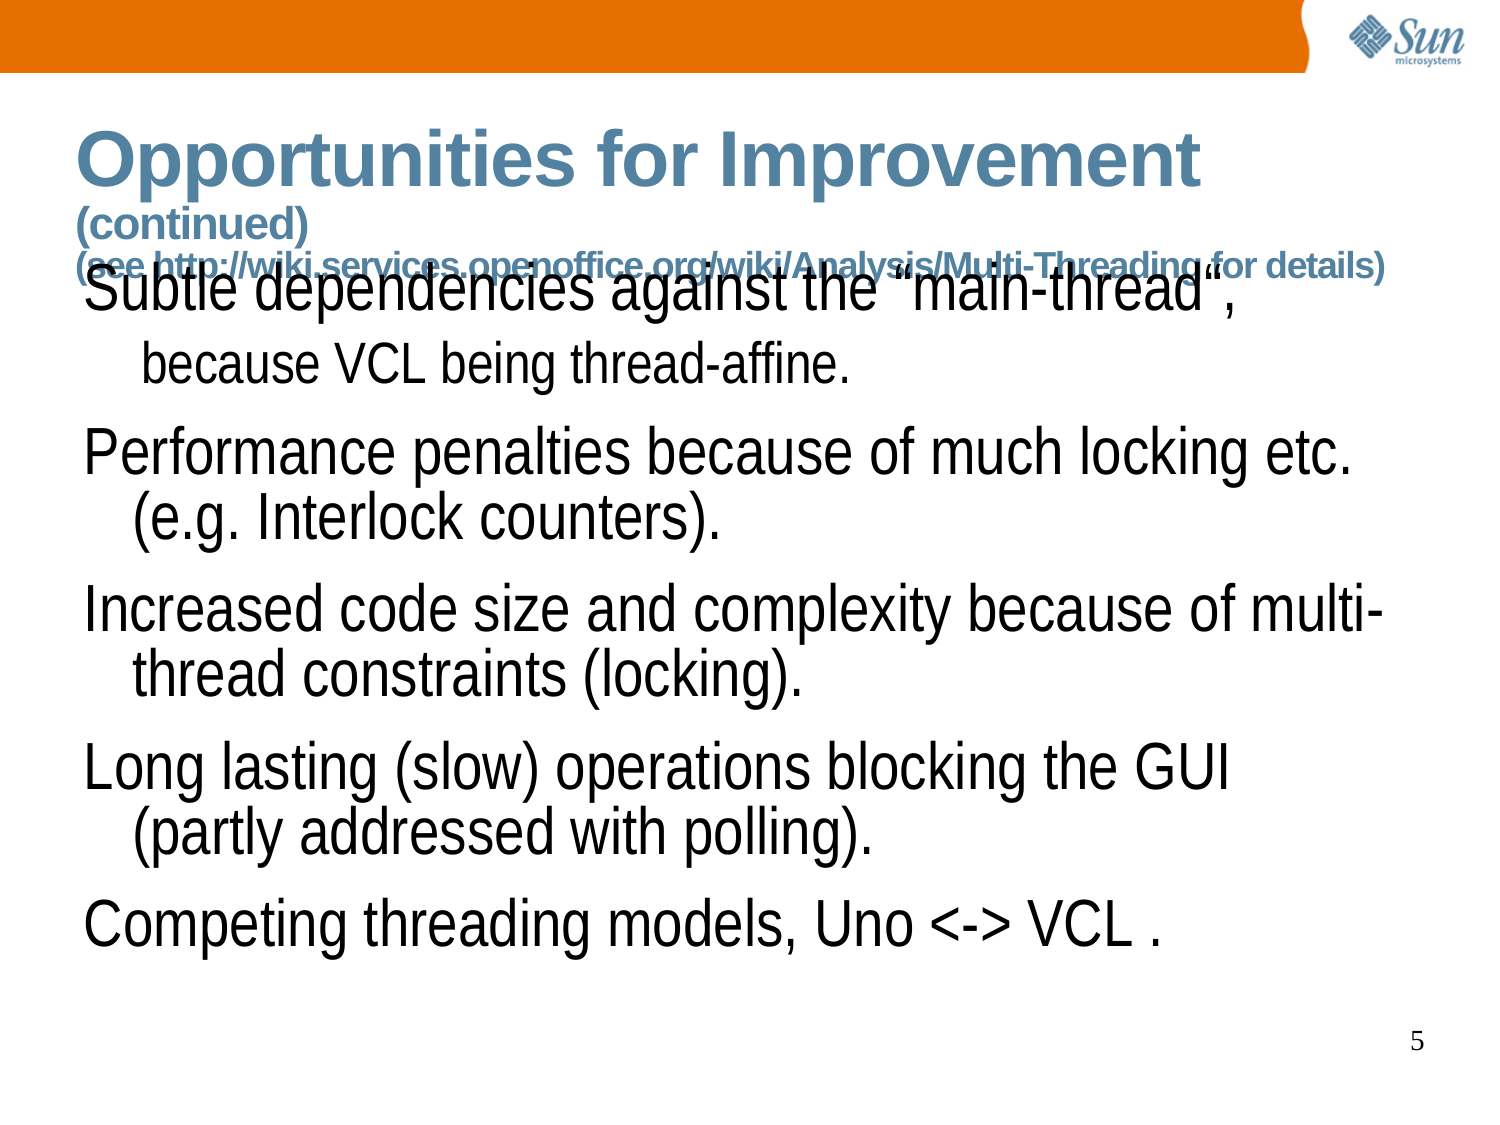

# Opportunities for Improvement (continued) (see http://wiki.services.openoffice.org/wiki/Analysis/Multi-Threading for details)
Subtle dependencies against the “main-thread“,
because VCL being thread-affine.
Performance penalties because of much locking etc. (e.g. Interlock counters).
Increased code size and complexity because of multi-thread constraints (locking).
Long lasting (slow) operations blocking the GUI (partly addressed with polling).
Competing threading models, Uno <-> VCL .
5